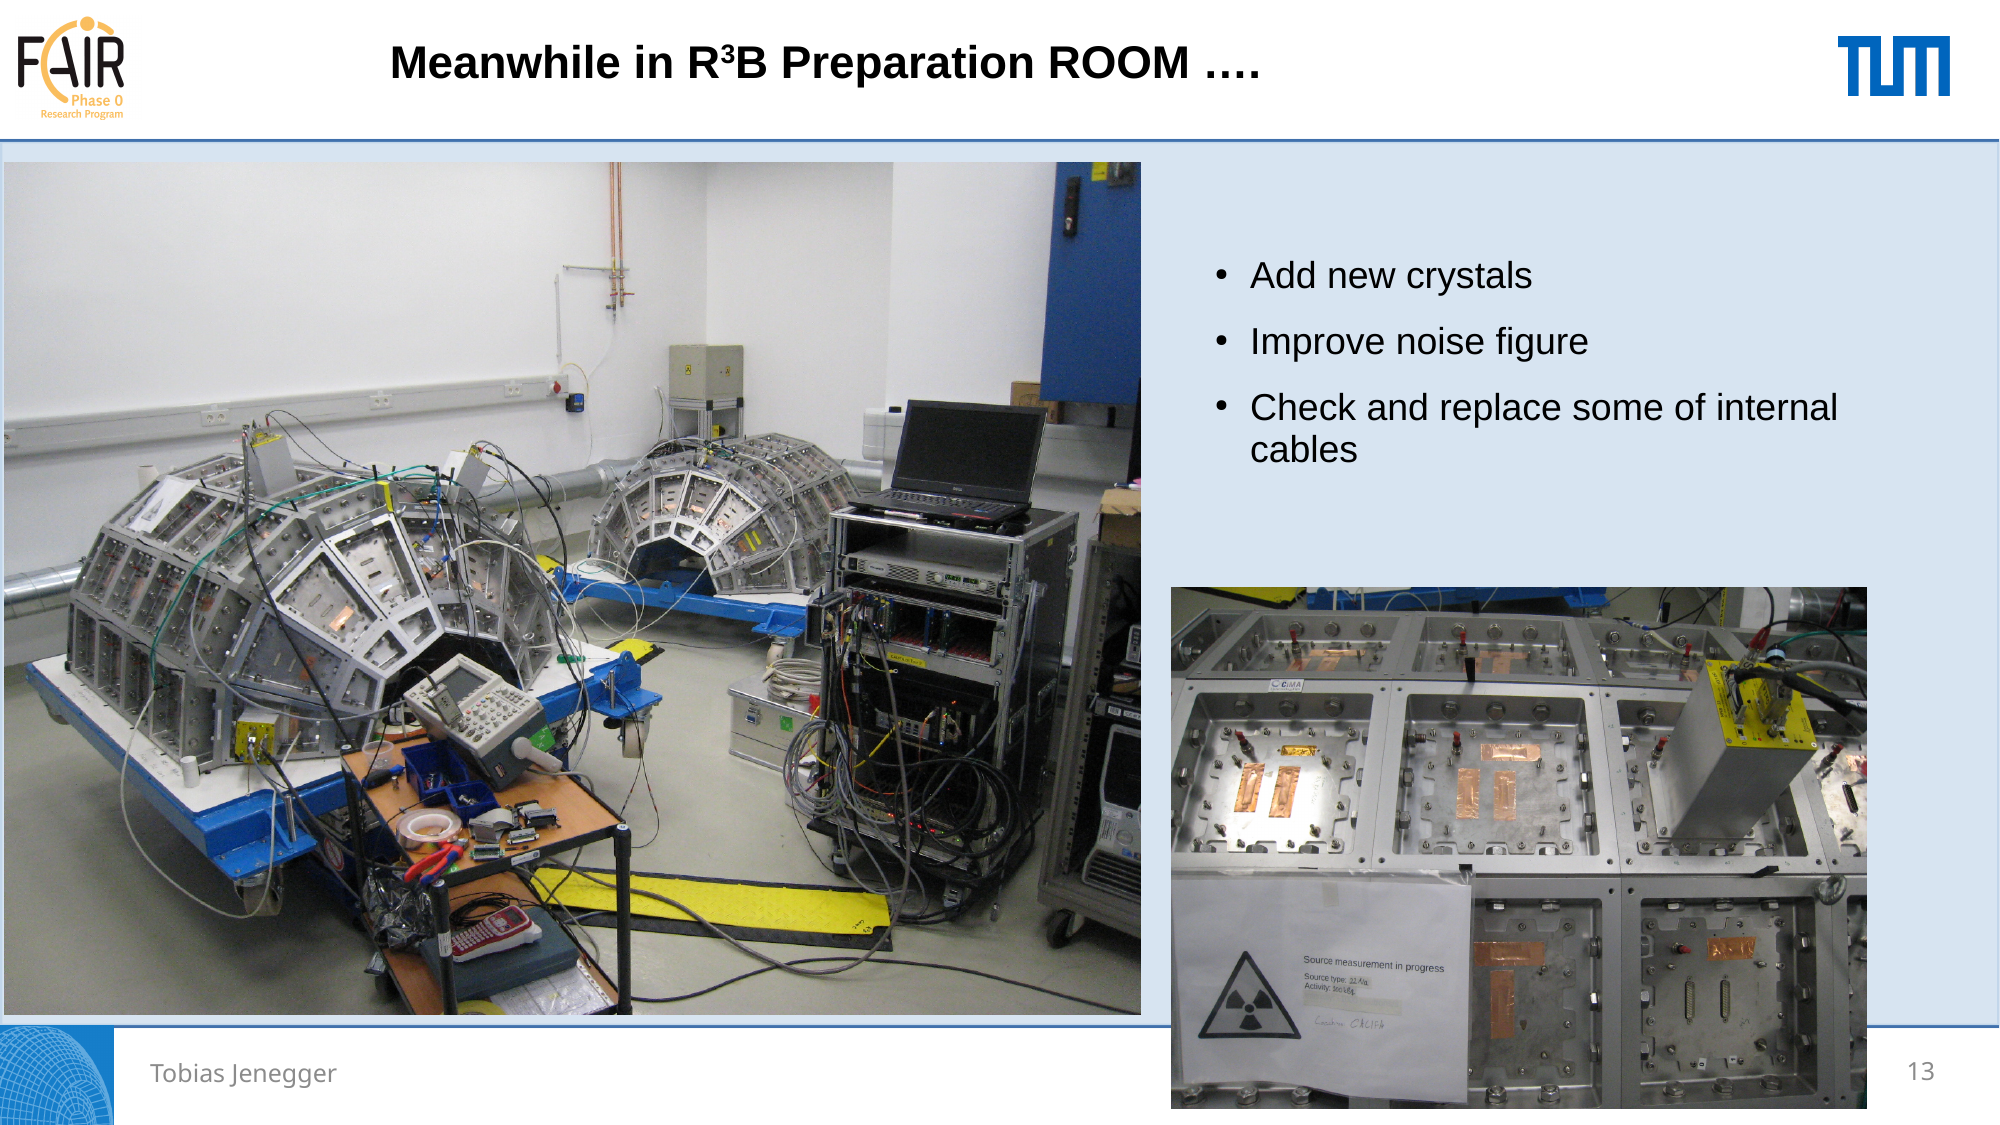

Meanwhile in R3B Preparation ROOM ….
Add new crystals
Improve noise figure
Check and replace some of internal cables
13